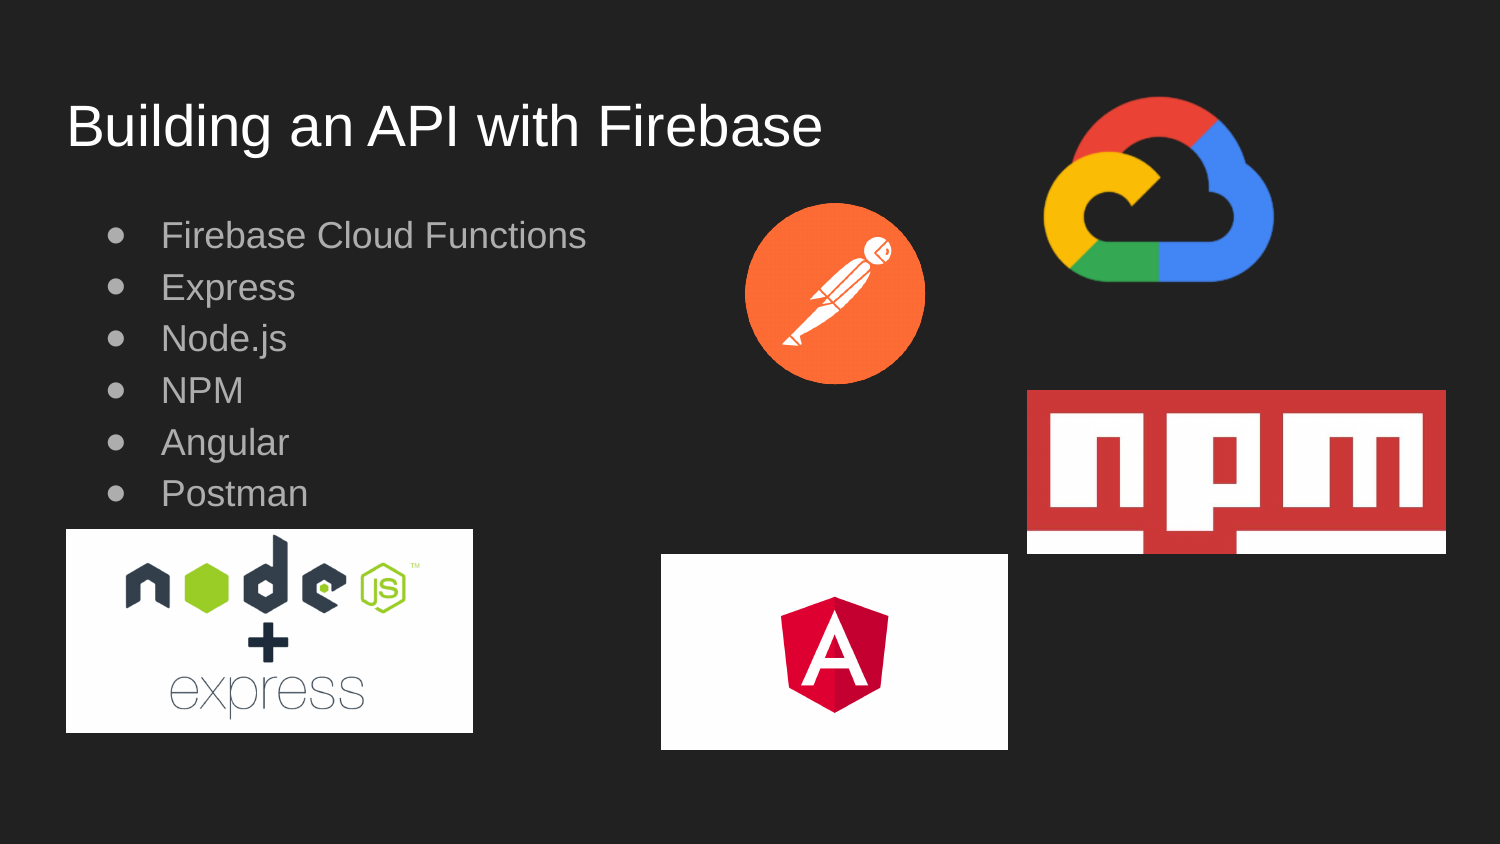

# Building an API with Firebase
Firebase Cloud Functions
Express
Node.js
NPM
Angular
Postman